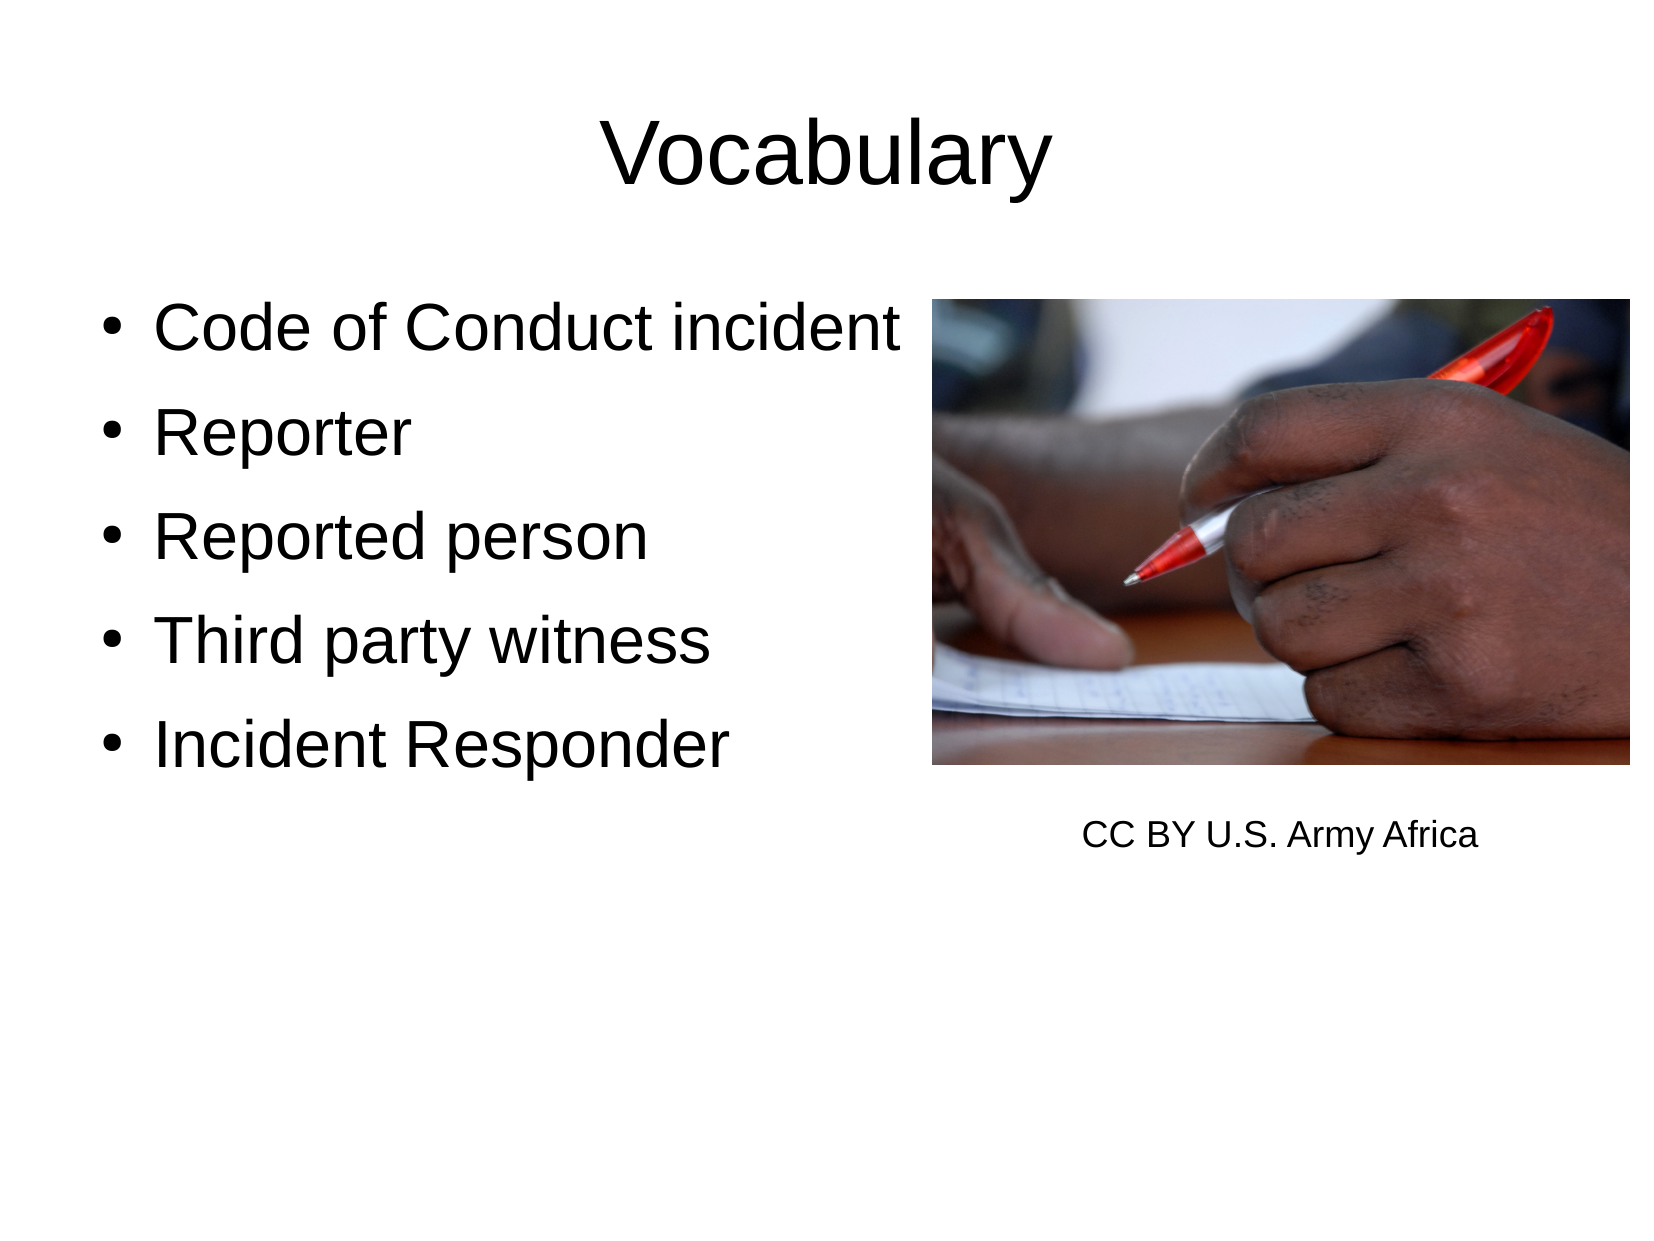

# Vocabulary
Code of Conduct incident
Reporter
Reported person
Third party witness
Incident Responder
CC BY U.S. Army Africa